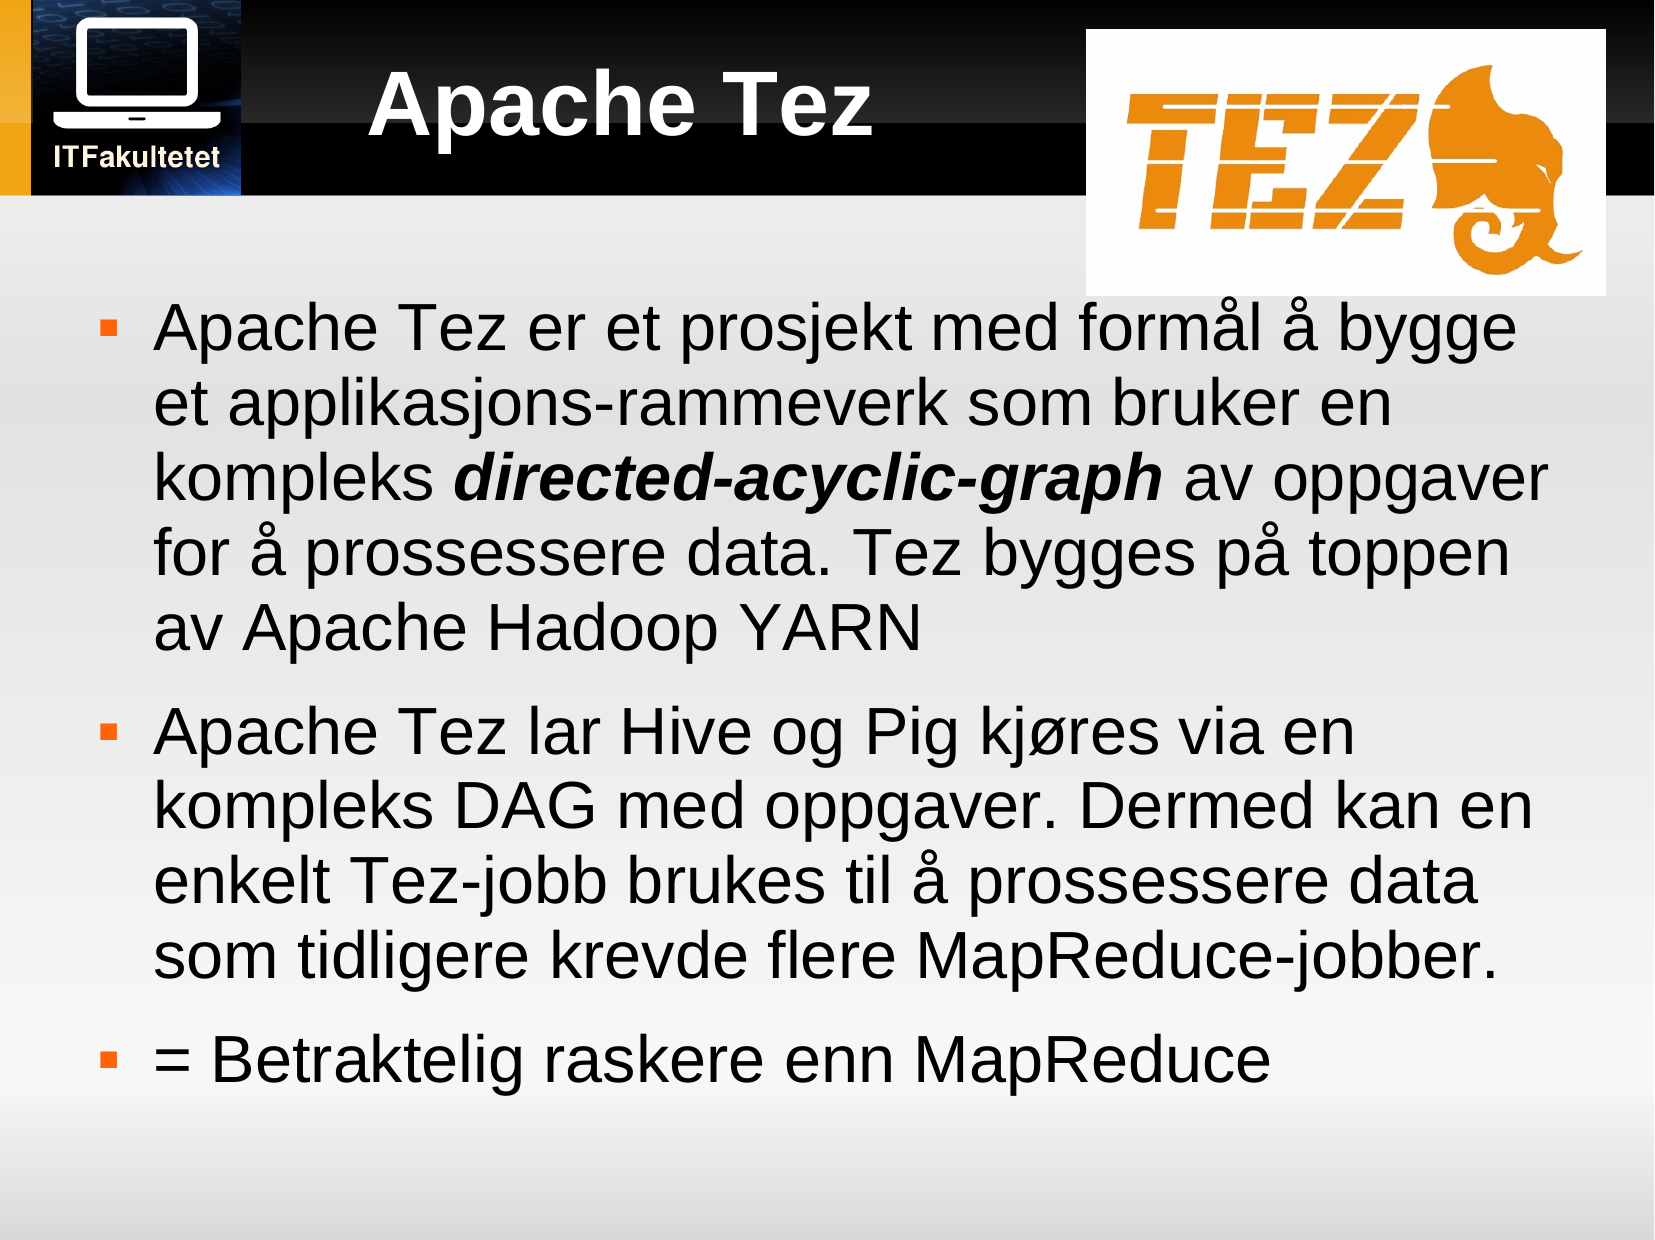

Apache Tez
Apache Tez er et prosjekt med formål å bygge

et applikasjons-rammeverk som bruker en
kompleks directed-acyclic-graph av oppgaver
for å prossessere data. Tez bygges på toppen
av Apache Hadoop YARN
Apache Tez lar Hive og Pig kjøres via en

kompleks DAG med oppgaver. Dermed kan en
enkelt Tez-jobb brukes til å prossessere data
som tidligere krevde flere MapReduce-jobber.
= Betraktelig raskere enn MapReduce
